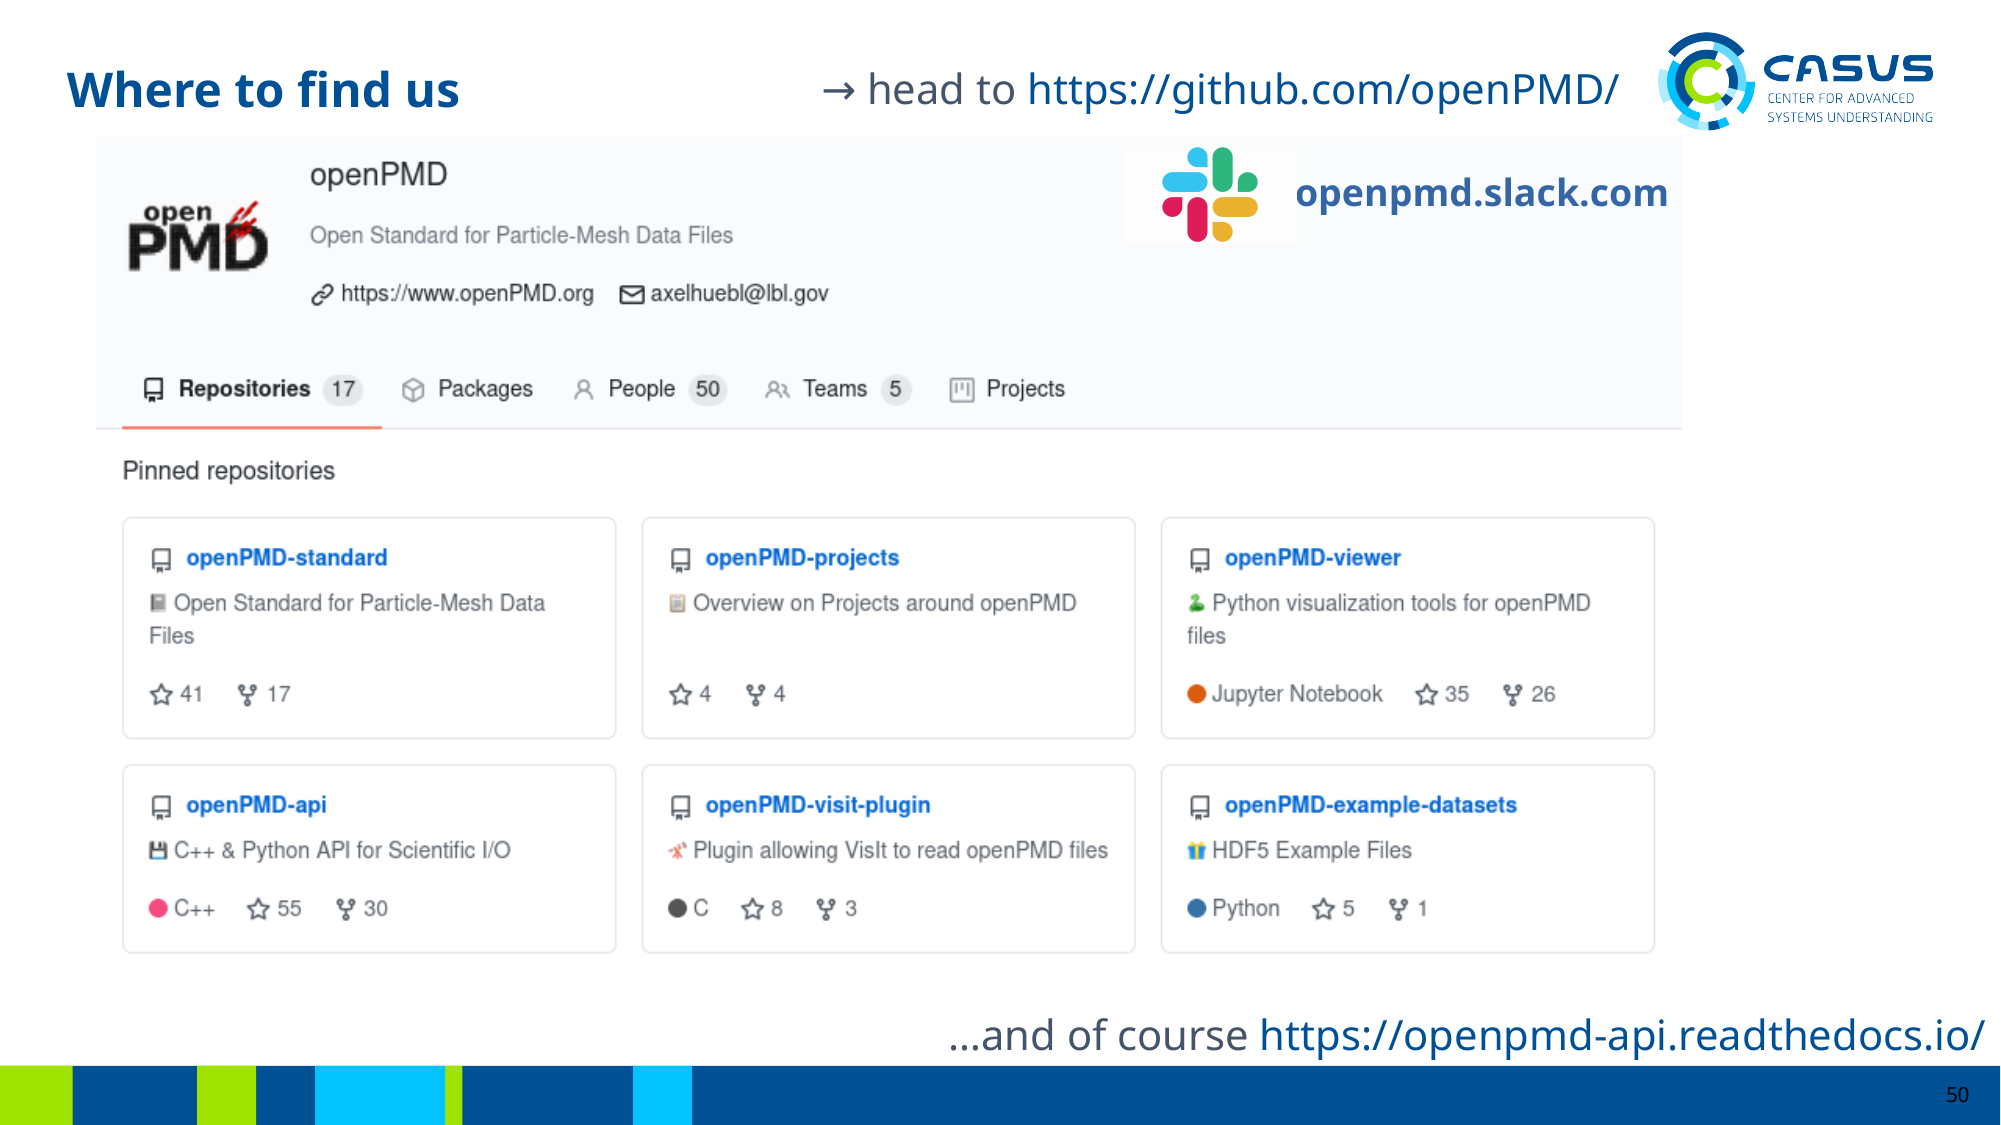

# Where to find us
→ head to https://github.com/openPMD/
openpmd.slack.com
…and of course https://openpmd-api.readthedocs.io/
50